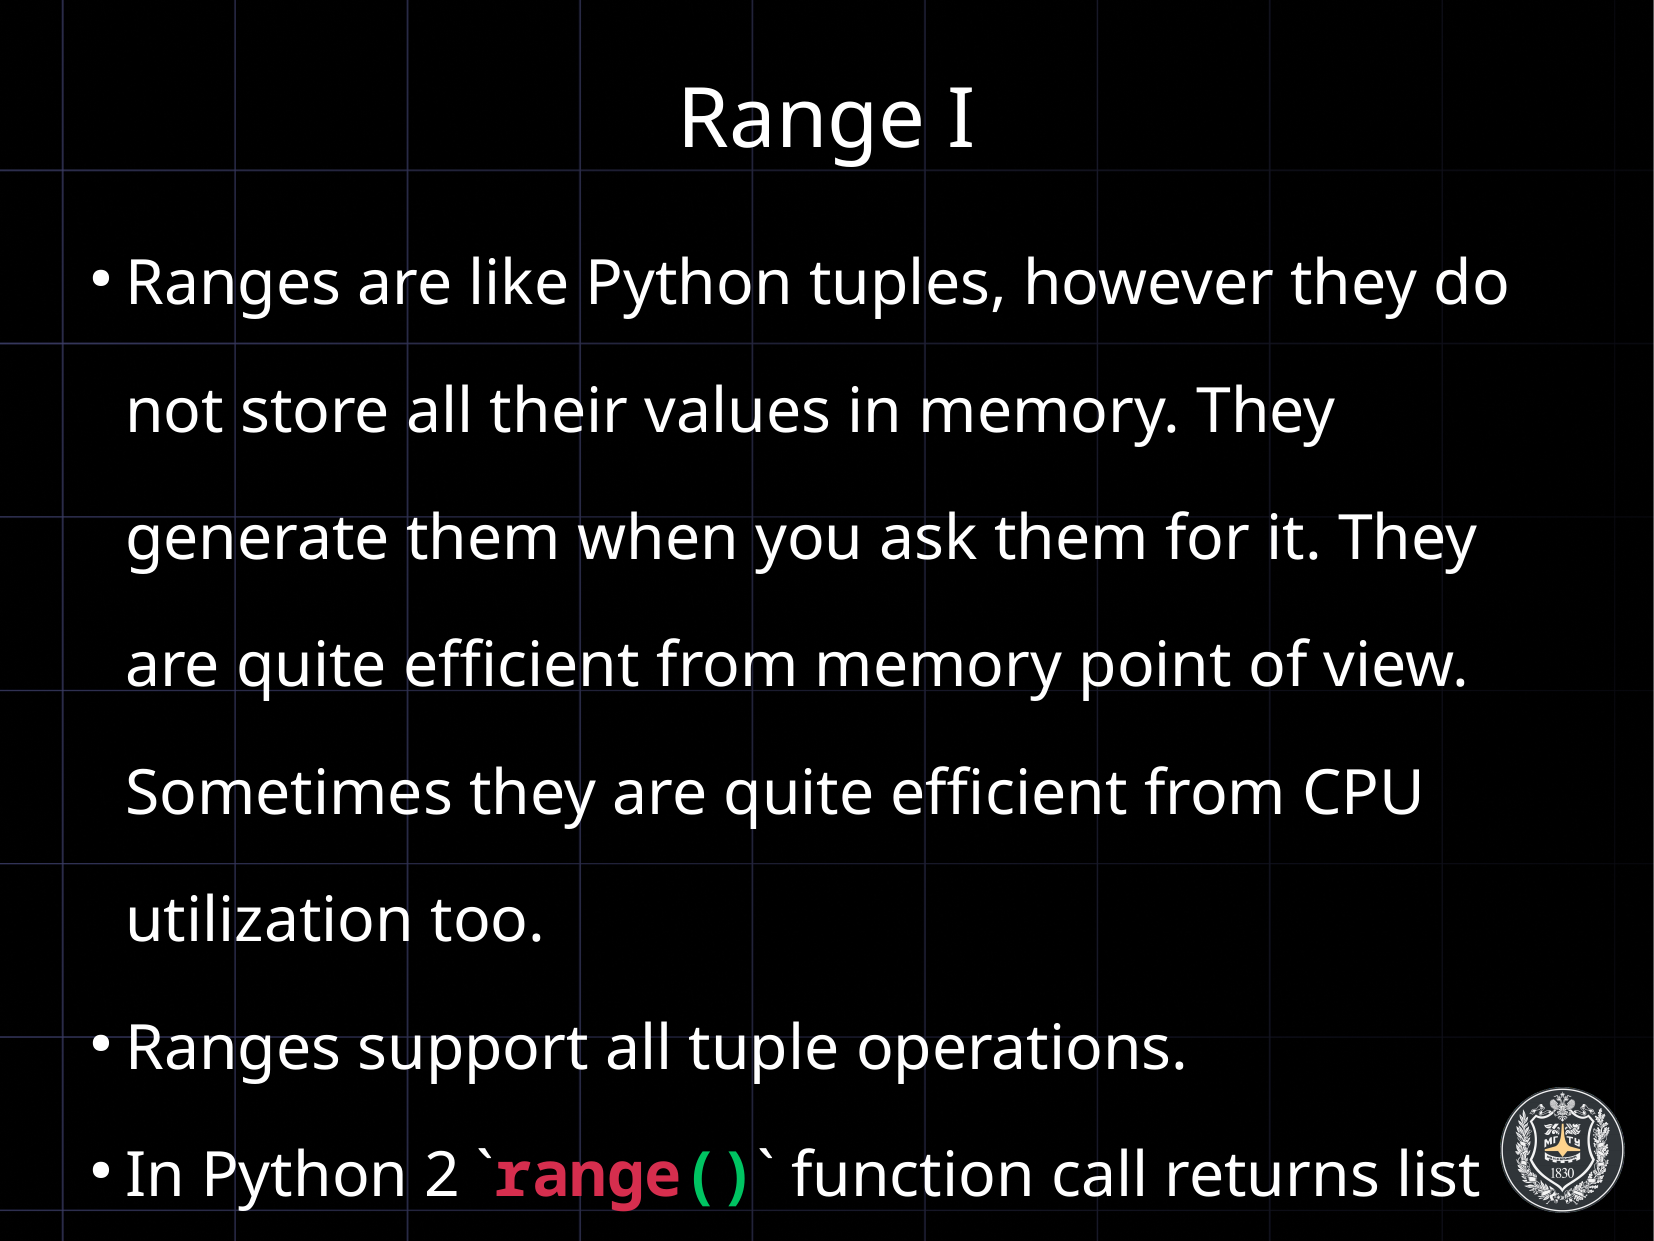

# Range I
Ranges are like Python tuples, however they do not store all their values in memory. They generate them when you ask them for it. They are quite efficient from memory point of view. Sometimes they are quite efficient from CPU utilization too.
Ranges support all tuple operations.
In Python 2 `range()` function call returns list instead of range. To make ranges work in Python2 you have to use `xrange()` function instead of `range()`.